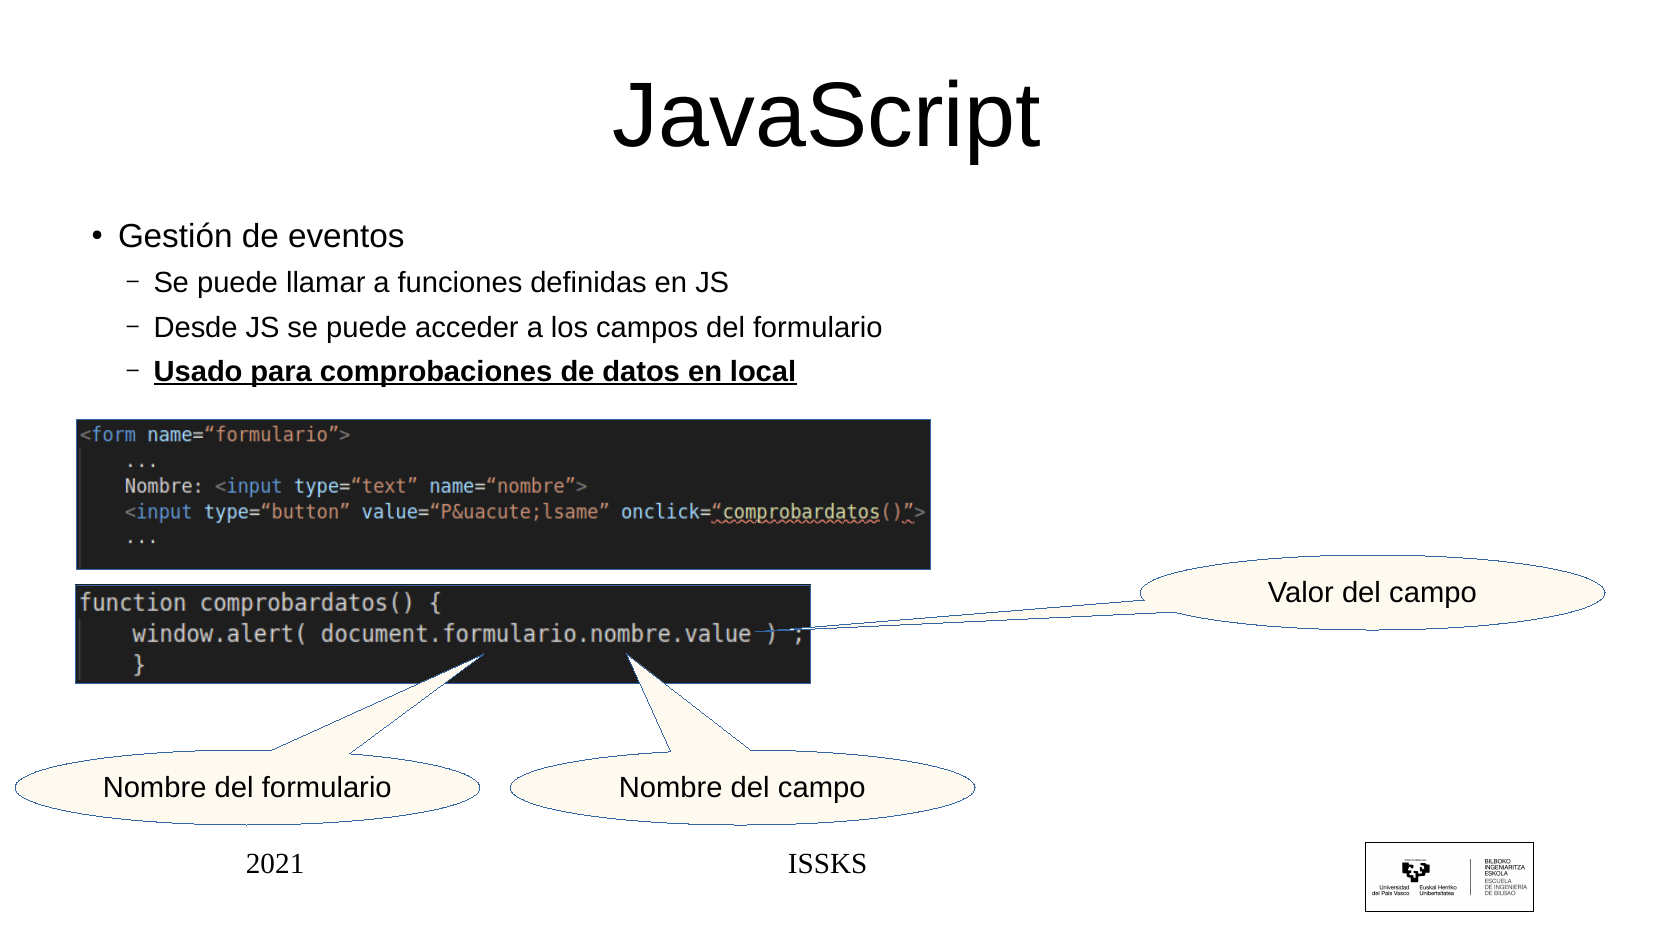

# JavaScript
Gestión de eventos
Se puede llamar a funciones definidas en JS
Desde JS se puede acceder a los campos del formulario
Usado para comprobaciones de datos en local
Valor del campo
Nombre del formulario
Nombre del campo